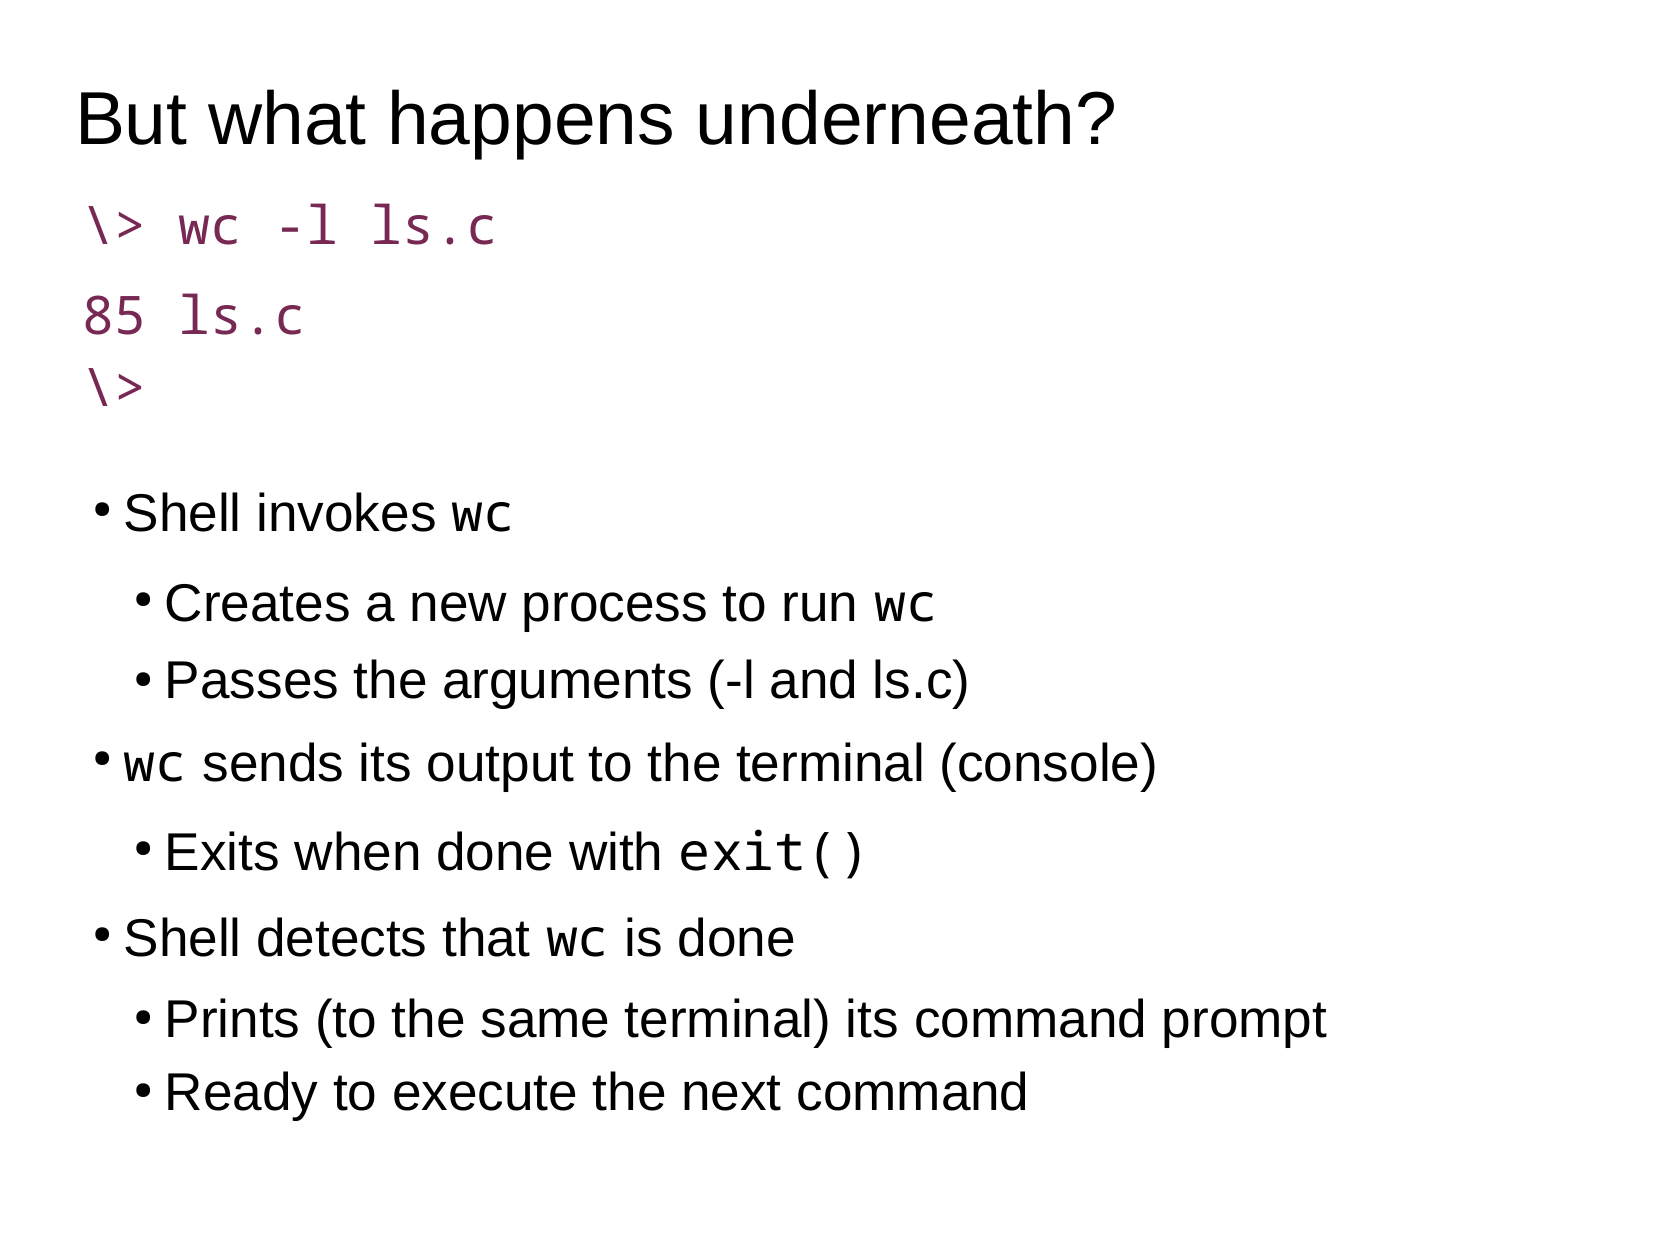

# But what happens underneath?
\> wc -l ls.c
85 ls.c
\>
Shell invokes wc
Creates a new process to run wc
Passes the arguments (-l and ls.c)
wc sends its output to the terminal (console)
Exits when done with exit()
Shell detects that wc is done
Prints (to the same terminal) its command prompt
Ready to execute the next command